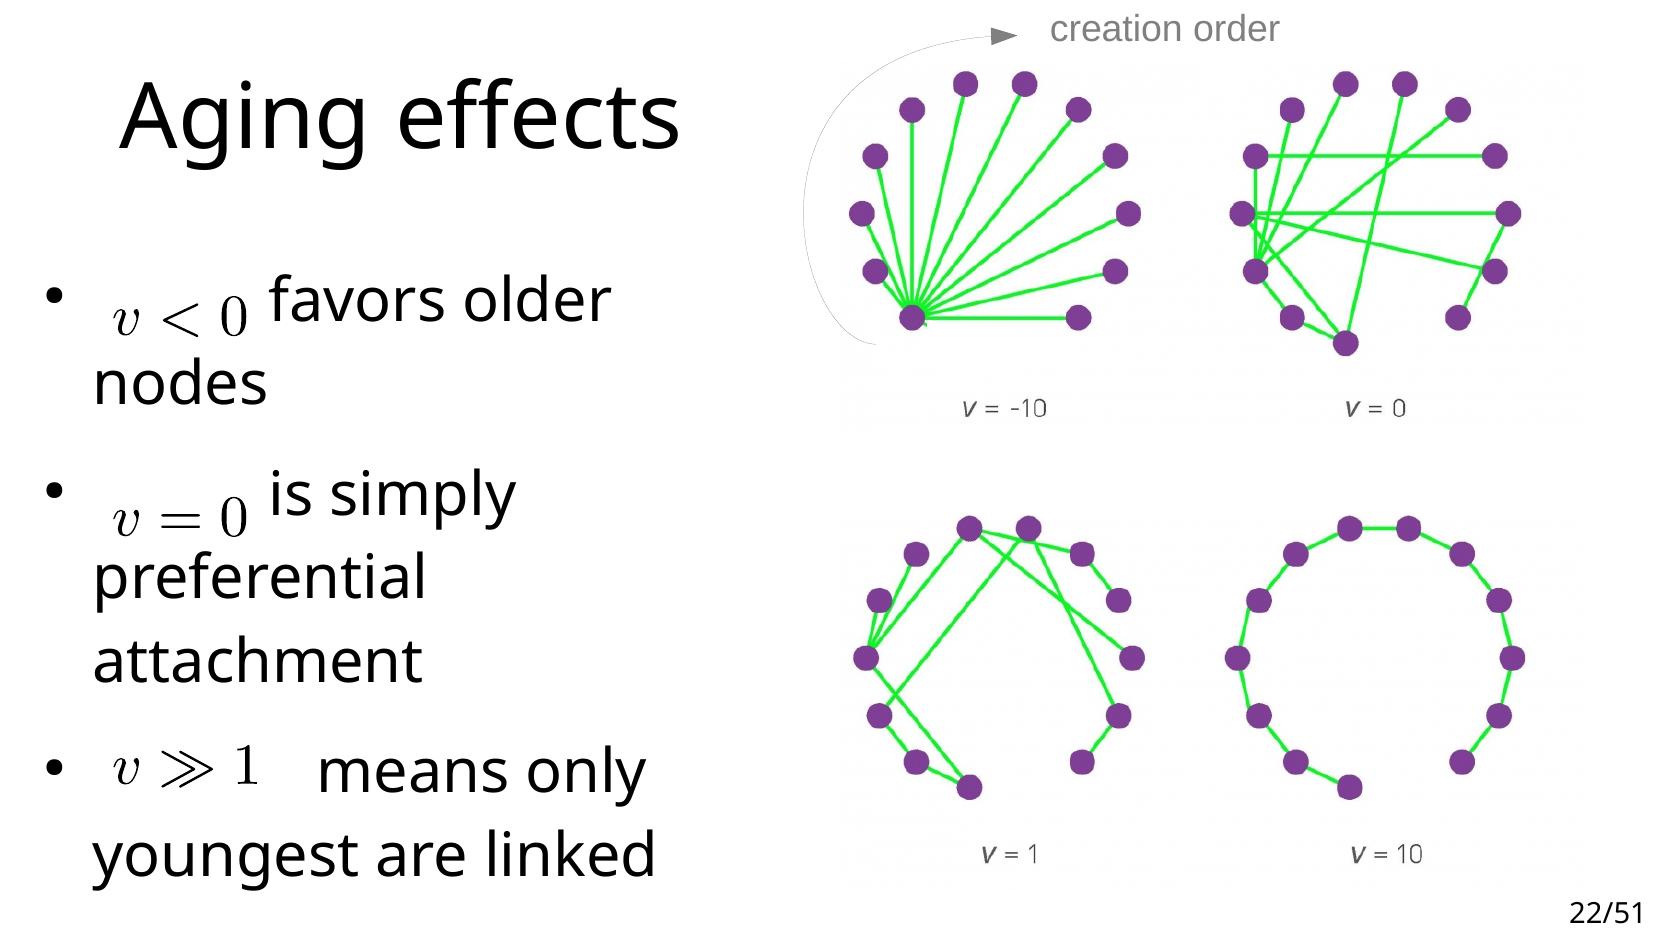

creation order
# Aging effects
 favors older nodes
 is simply preferential attachment
 means only youngest are linked
22